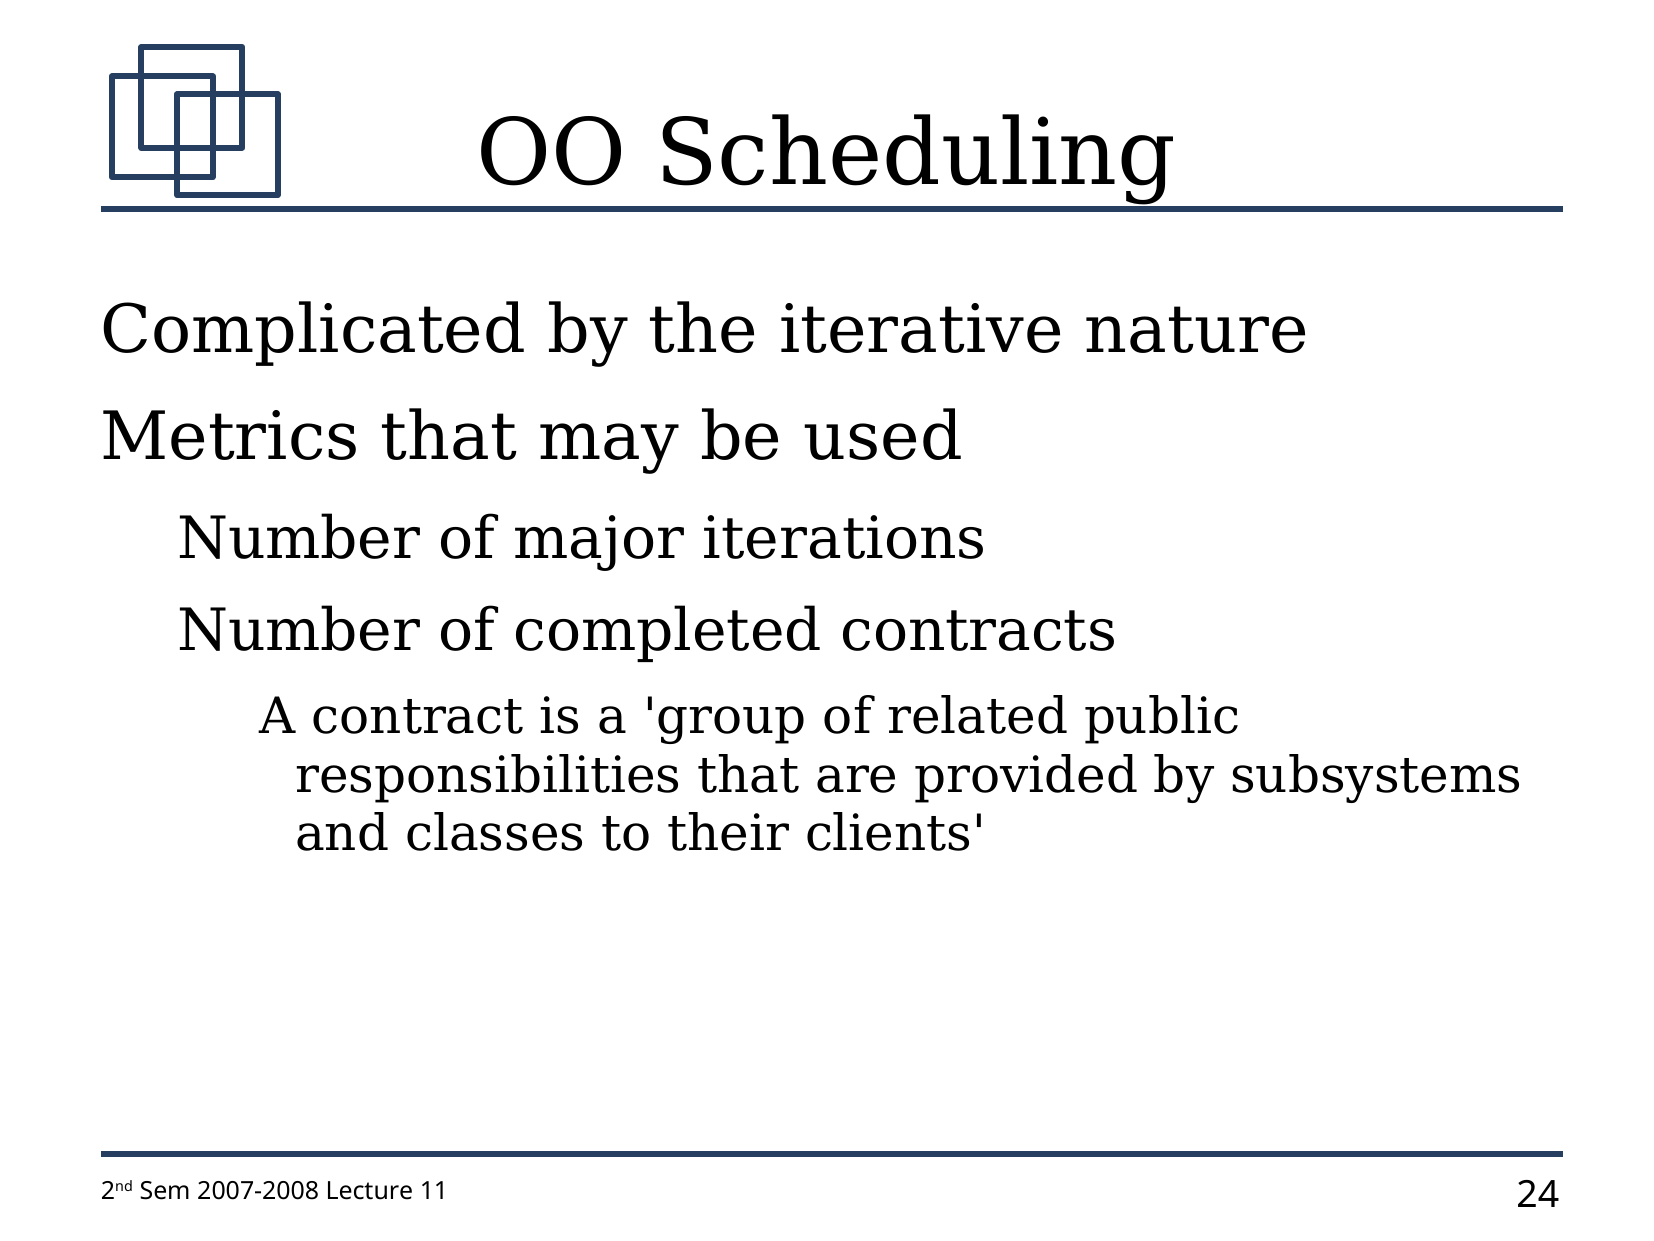

# OO Scheduling
Complicated by the iterative nature
Metrics that may be used
Number of major iterations
Number of completed contracts
A contract is a 'group of related public responsibilities that are provided by subsystems and classes to their clients'